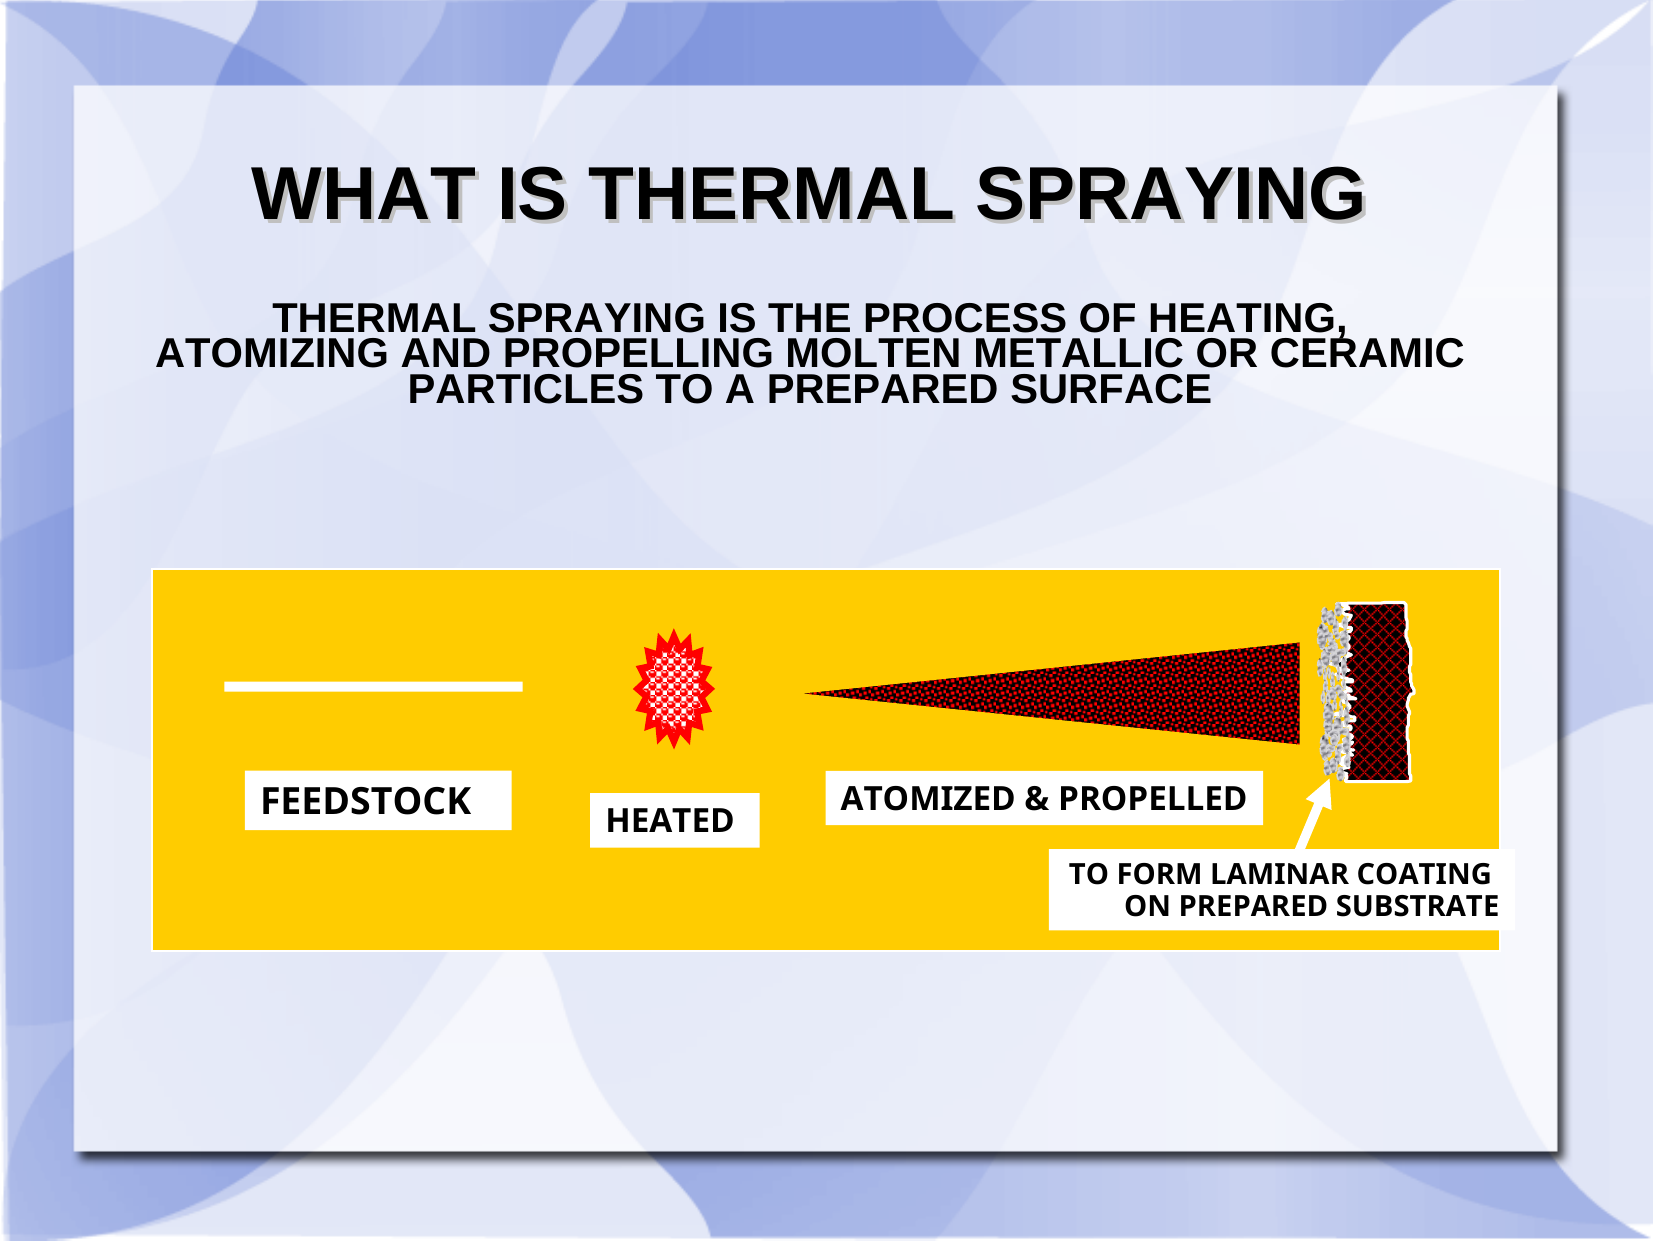

# WHAT IS THERMAL SPRAYING THERMAL SPRAYING IS THE PROCESS OF HEATING, ATOMIZING AND PROPELLING MOLTEN METALLIC OR CERAMIC PARTICLES TO A PREPARED SURFACE
FEEDSTOCK
ATOMIZED & PROPELLED
HEATED
TO FORM LAMINAR COATING
ON PREPARED SUBSTRATE